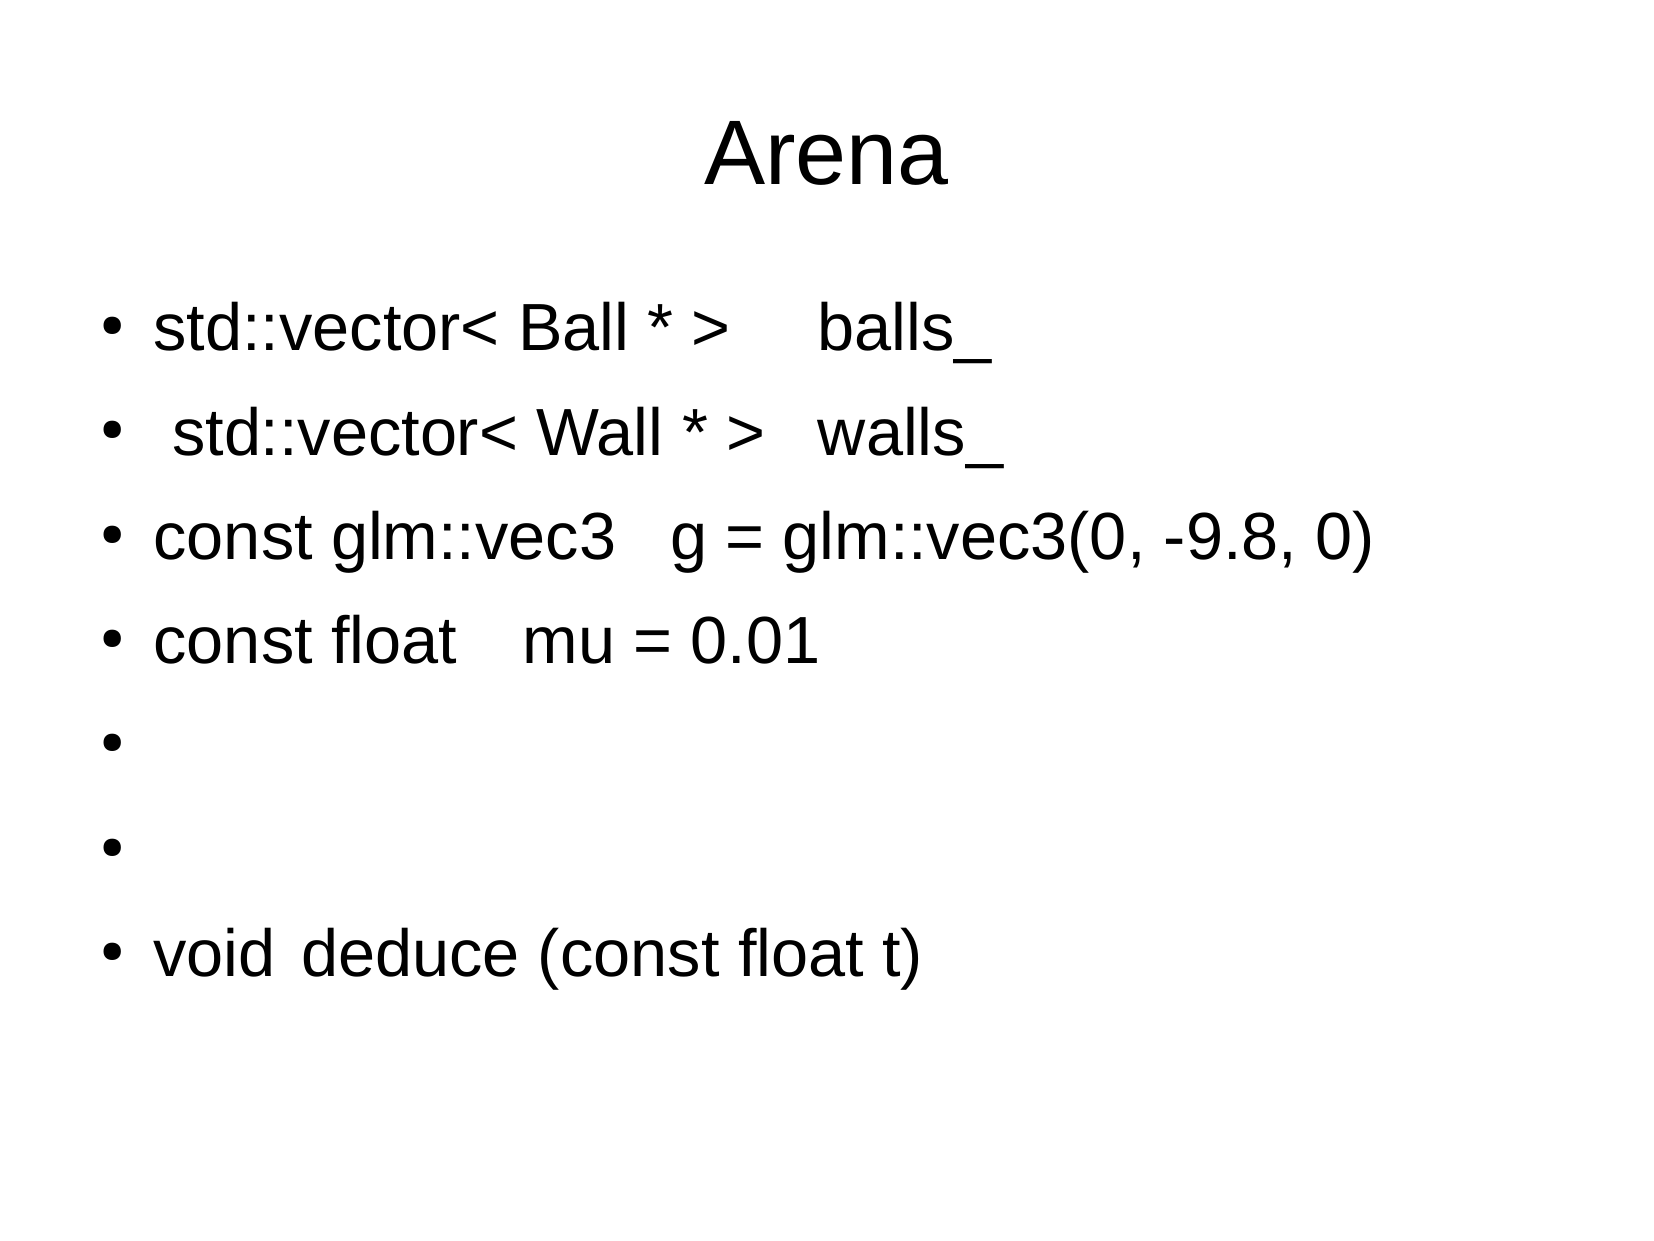

# Arena
std::vector< Ball * > 	balls_
 std::vector< Wall * > 	walls_
const glm::vec3 	g = glm::vec3(0, -9.8, 0)
const float 	mu = 0.01
void 	deduce (const float t)